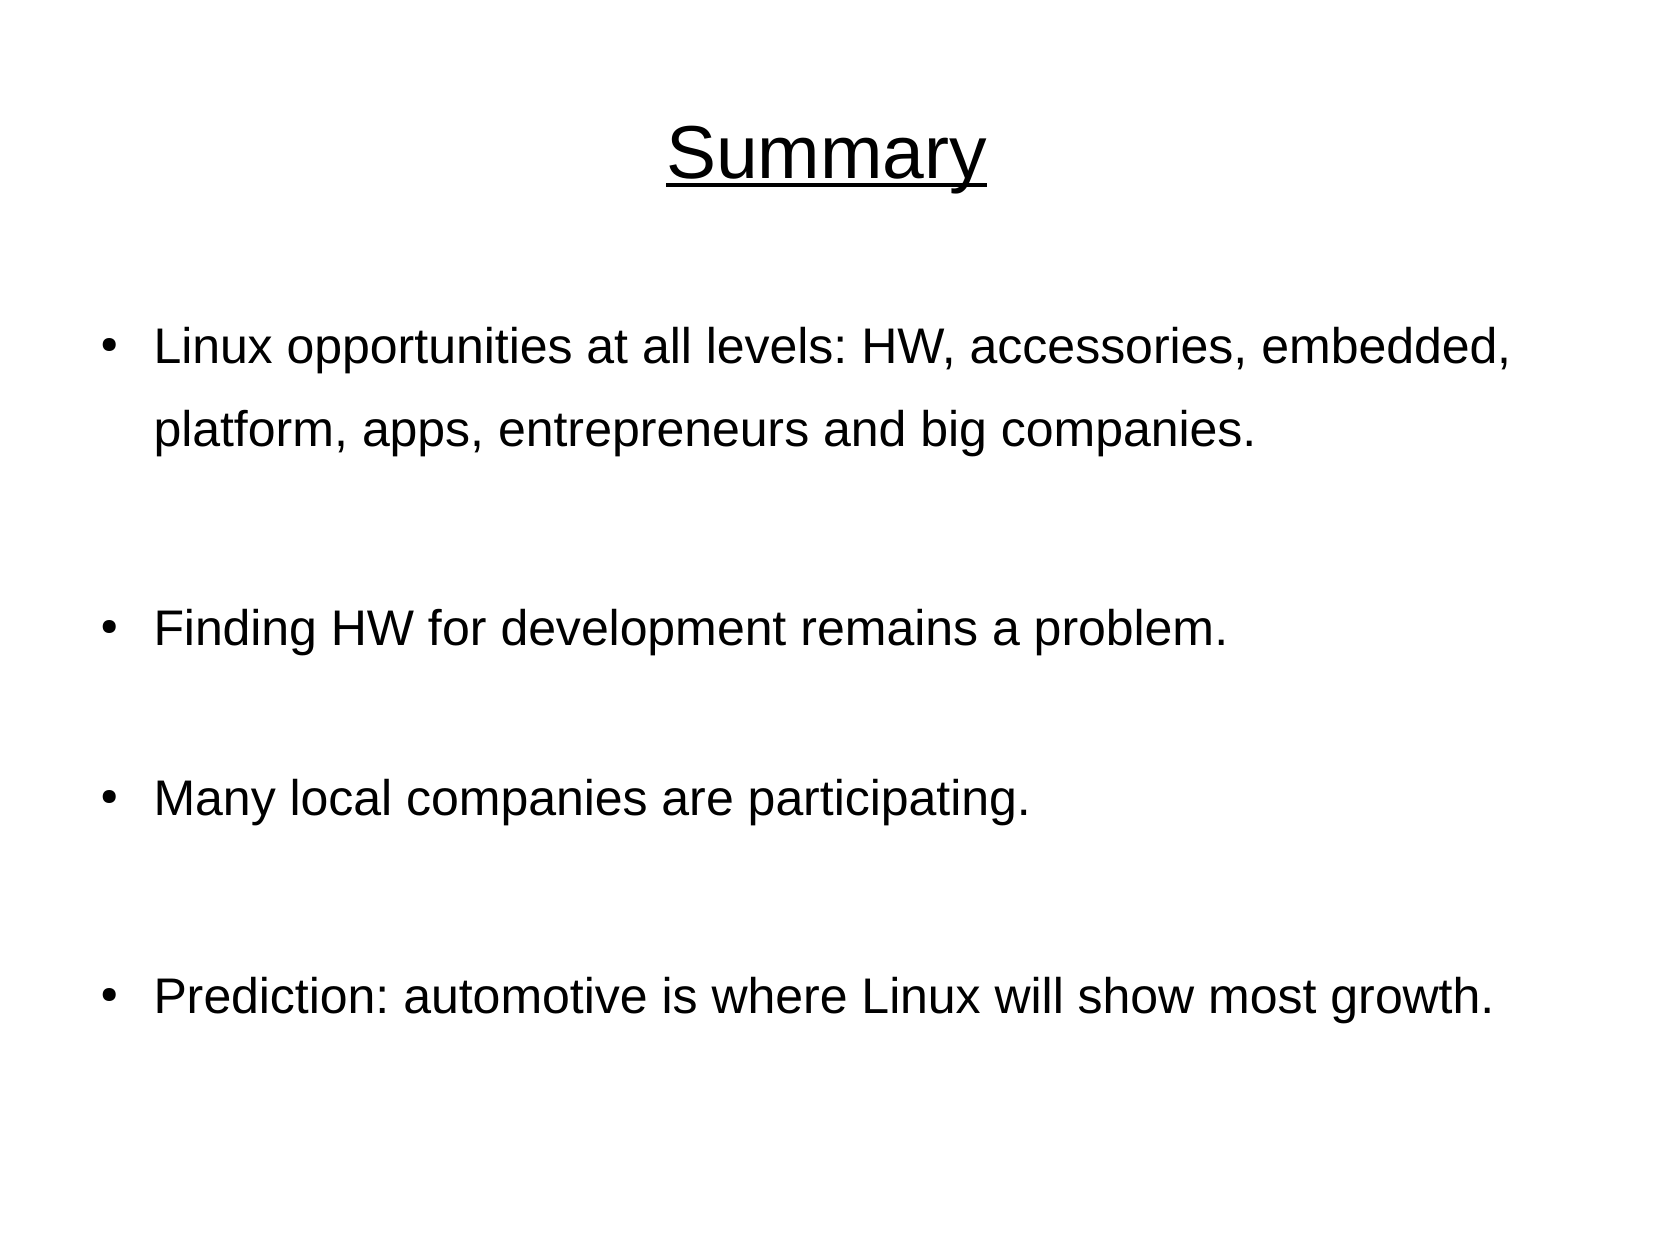

# Summary
Linux opportunities at all levels: HW, accessories, embedded, platform, apps, entrepreneurs and big companies.
Finding HW for development remains a problem.
Many local companies are participating.
Prediction: automotive is where Linux will show most growth.